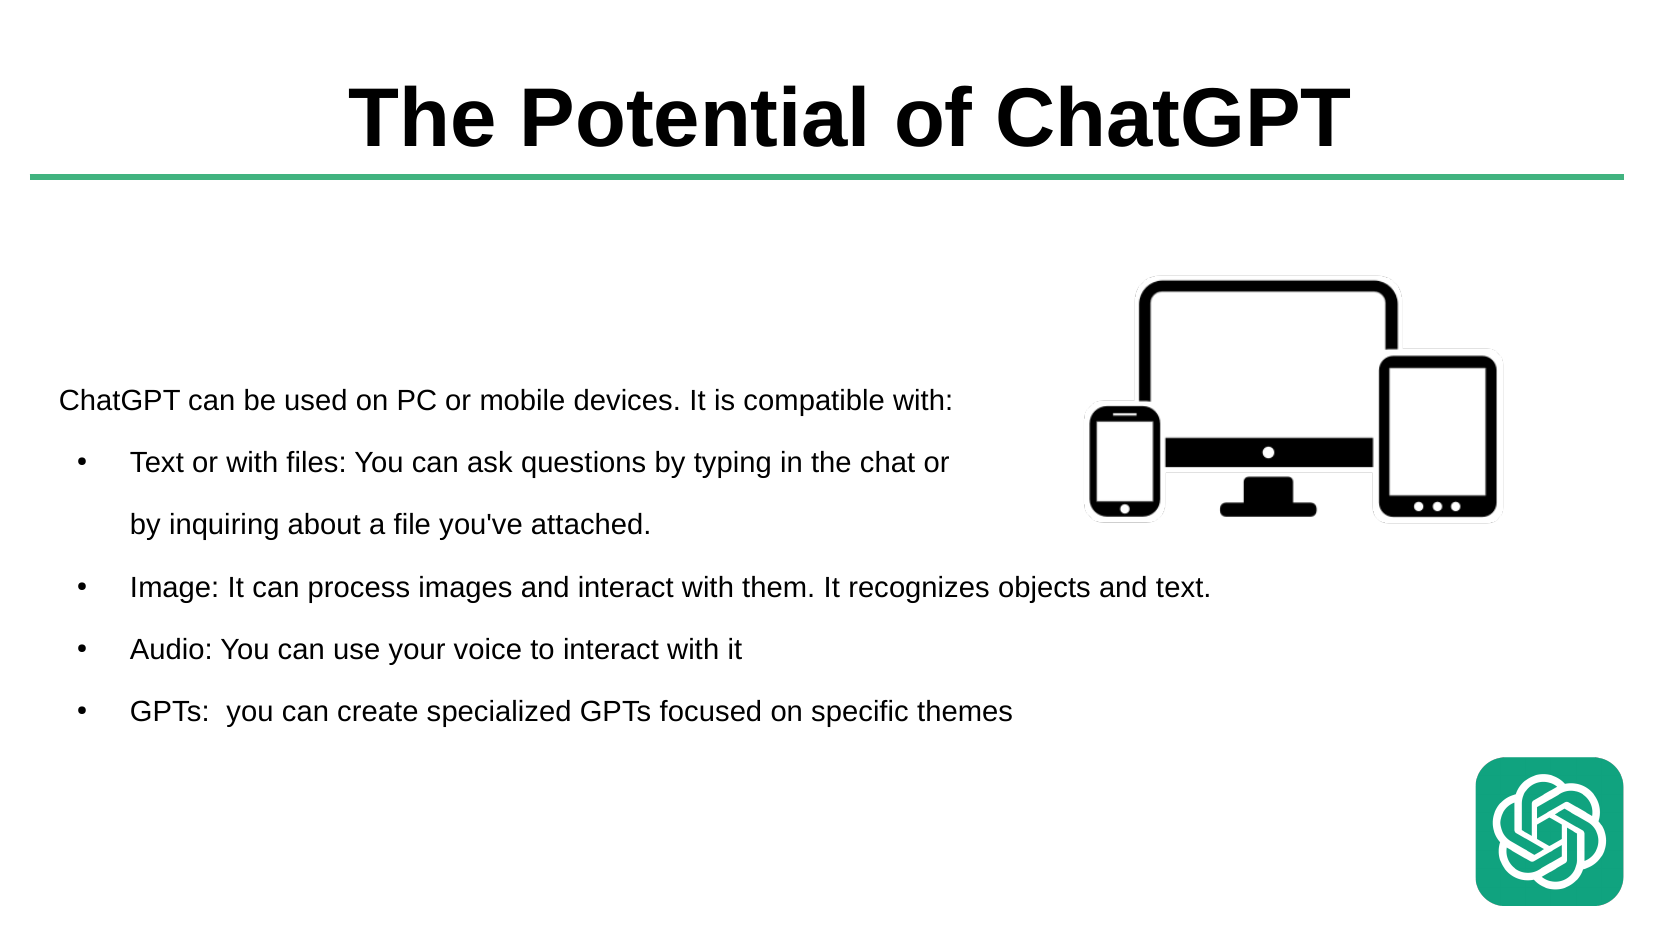

# The Potential of ChatGPT
ChatGPT can be used on PC or mobile devices. It is compatible with:
Text or with files: You can ask questions by typing in the chat or
by inquiring about a file you've attached.
Image: It can process images and interact with them. It recognizes objects and text.
Audio: You can use your voice to interact with it
GPTs: you can create specialized GPTs focused on specific themes